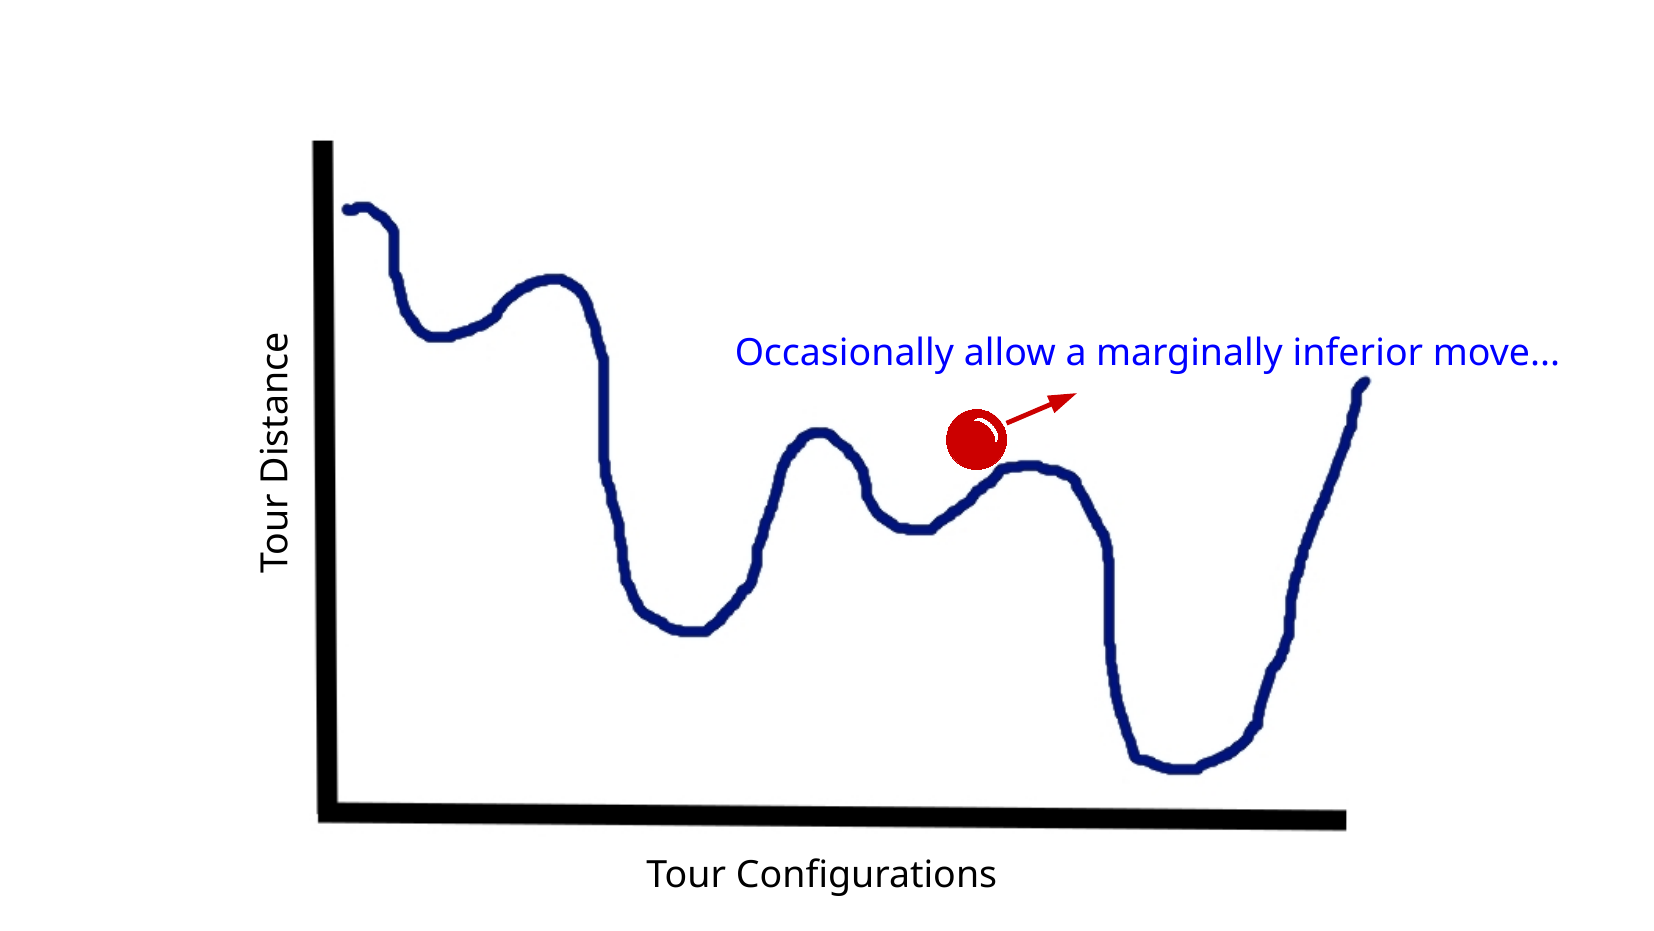

Occasionally allow a marginally inferior move...
Tour Distance
Tour Configurations